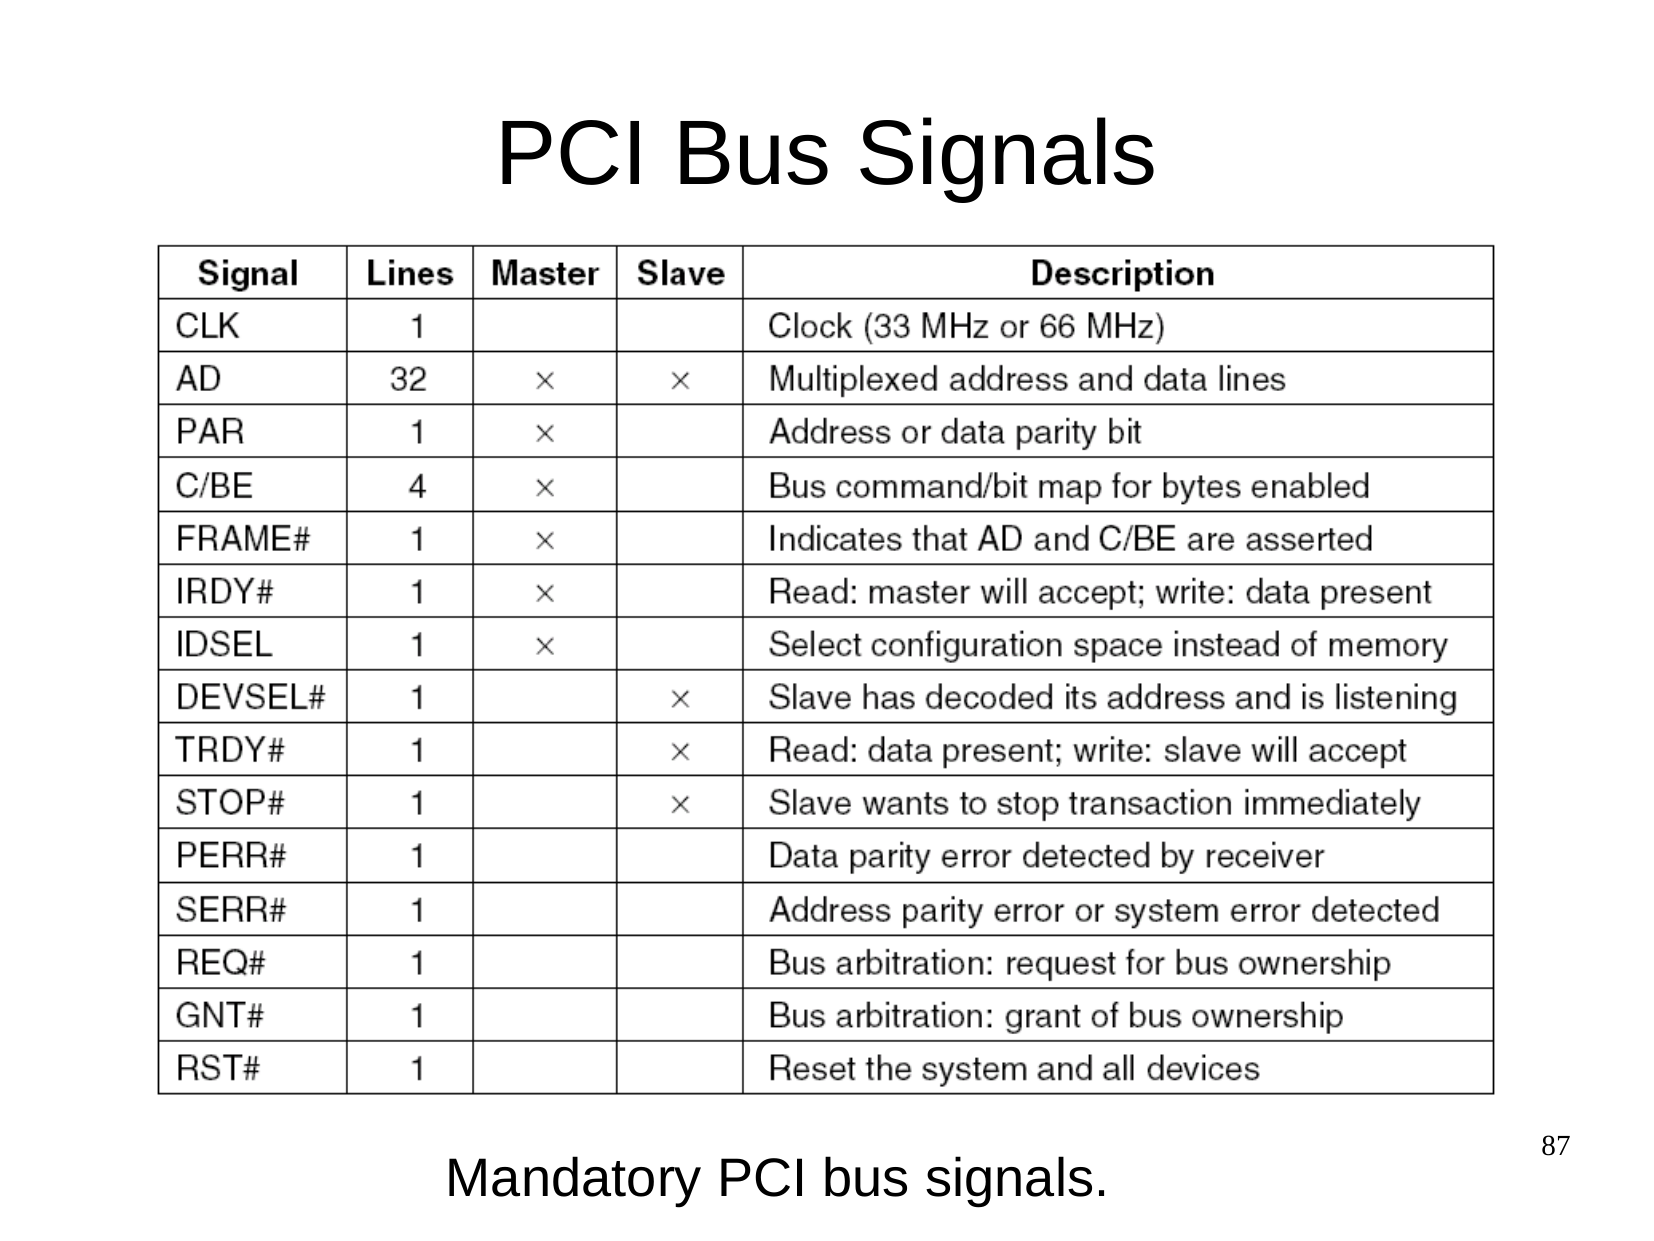

# PCI Bus Signals
87
Mandatory PCI bus signals.